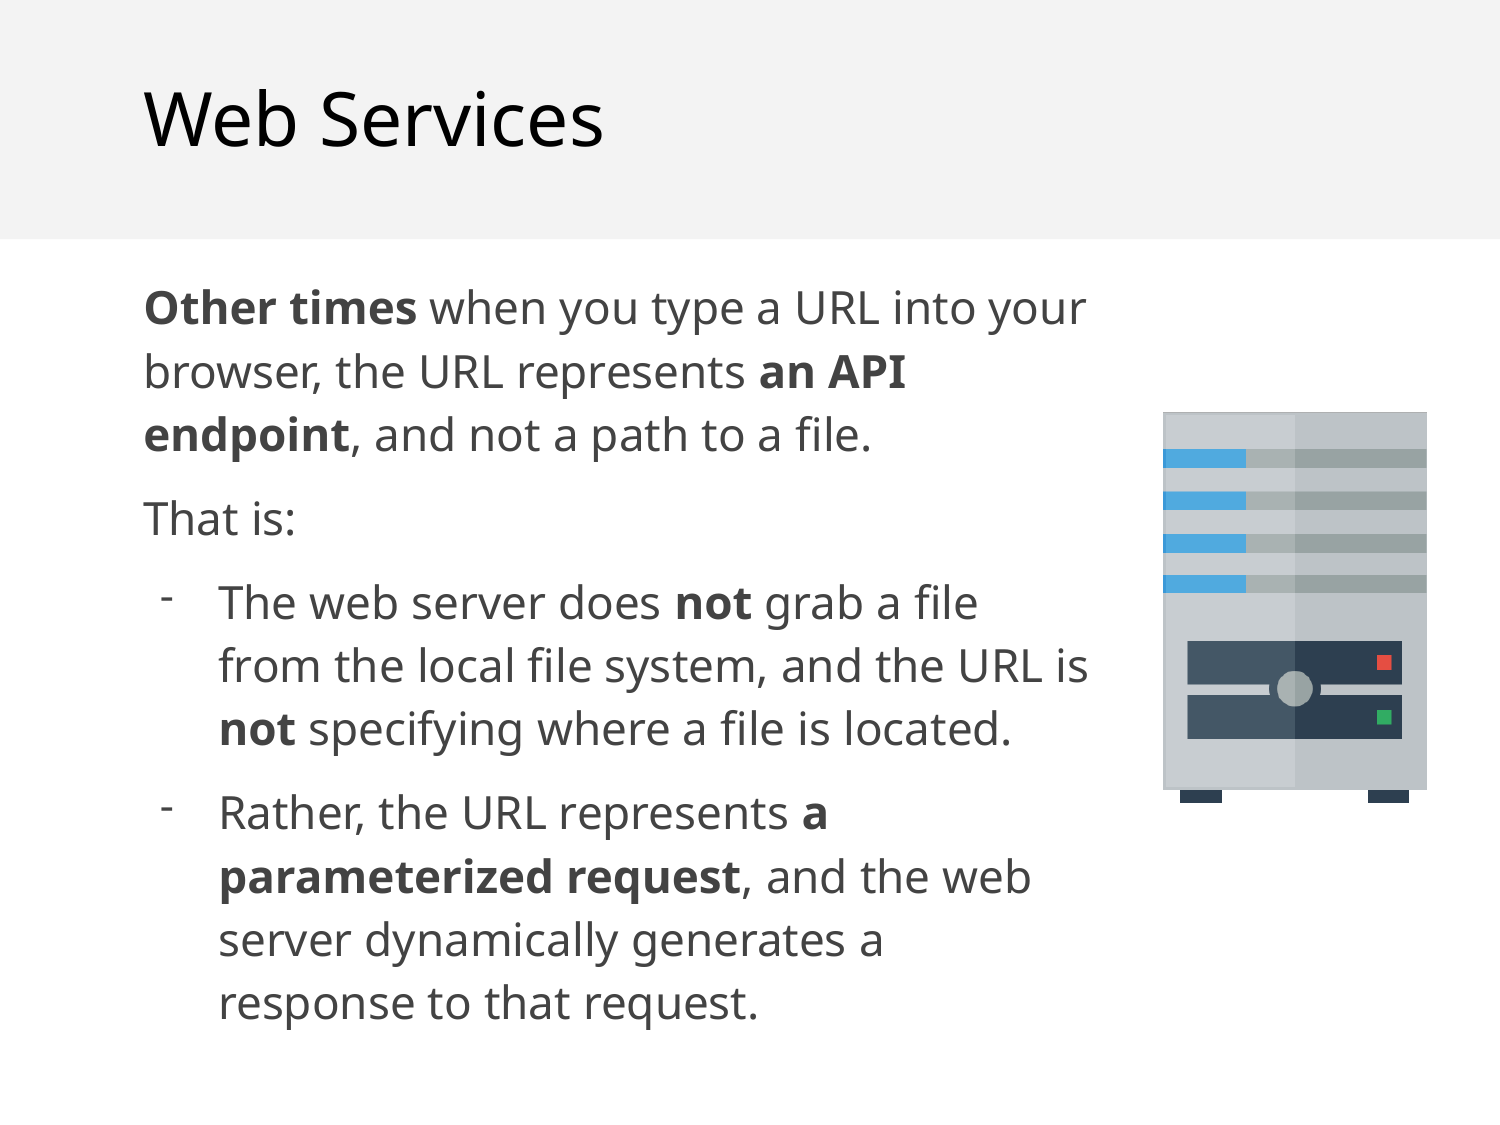

# Web Services
Other times when you type a URL into your browser, the URL represents an API endpoint, and not a path to a file.
That is:
The web server does not grab a file from the local file system, and the URL is not specifying where a file is located.
Rather, the URL represents a parameterized request, and the web server dynamically generates a response to that request.